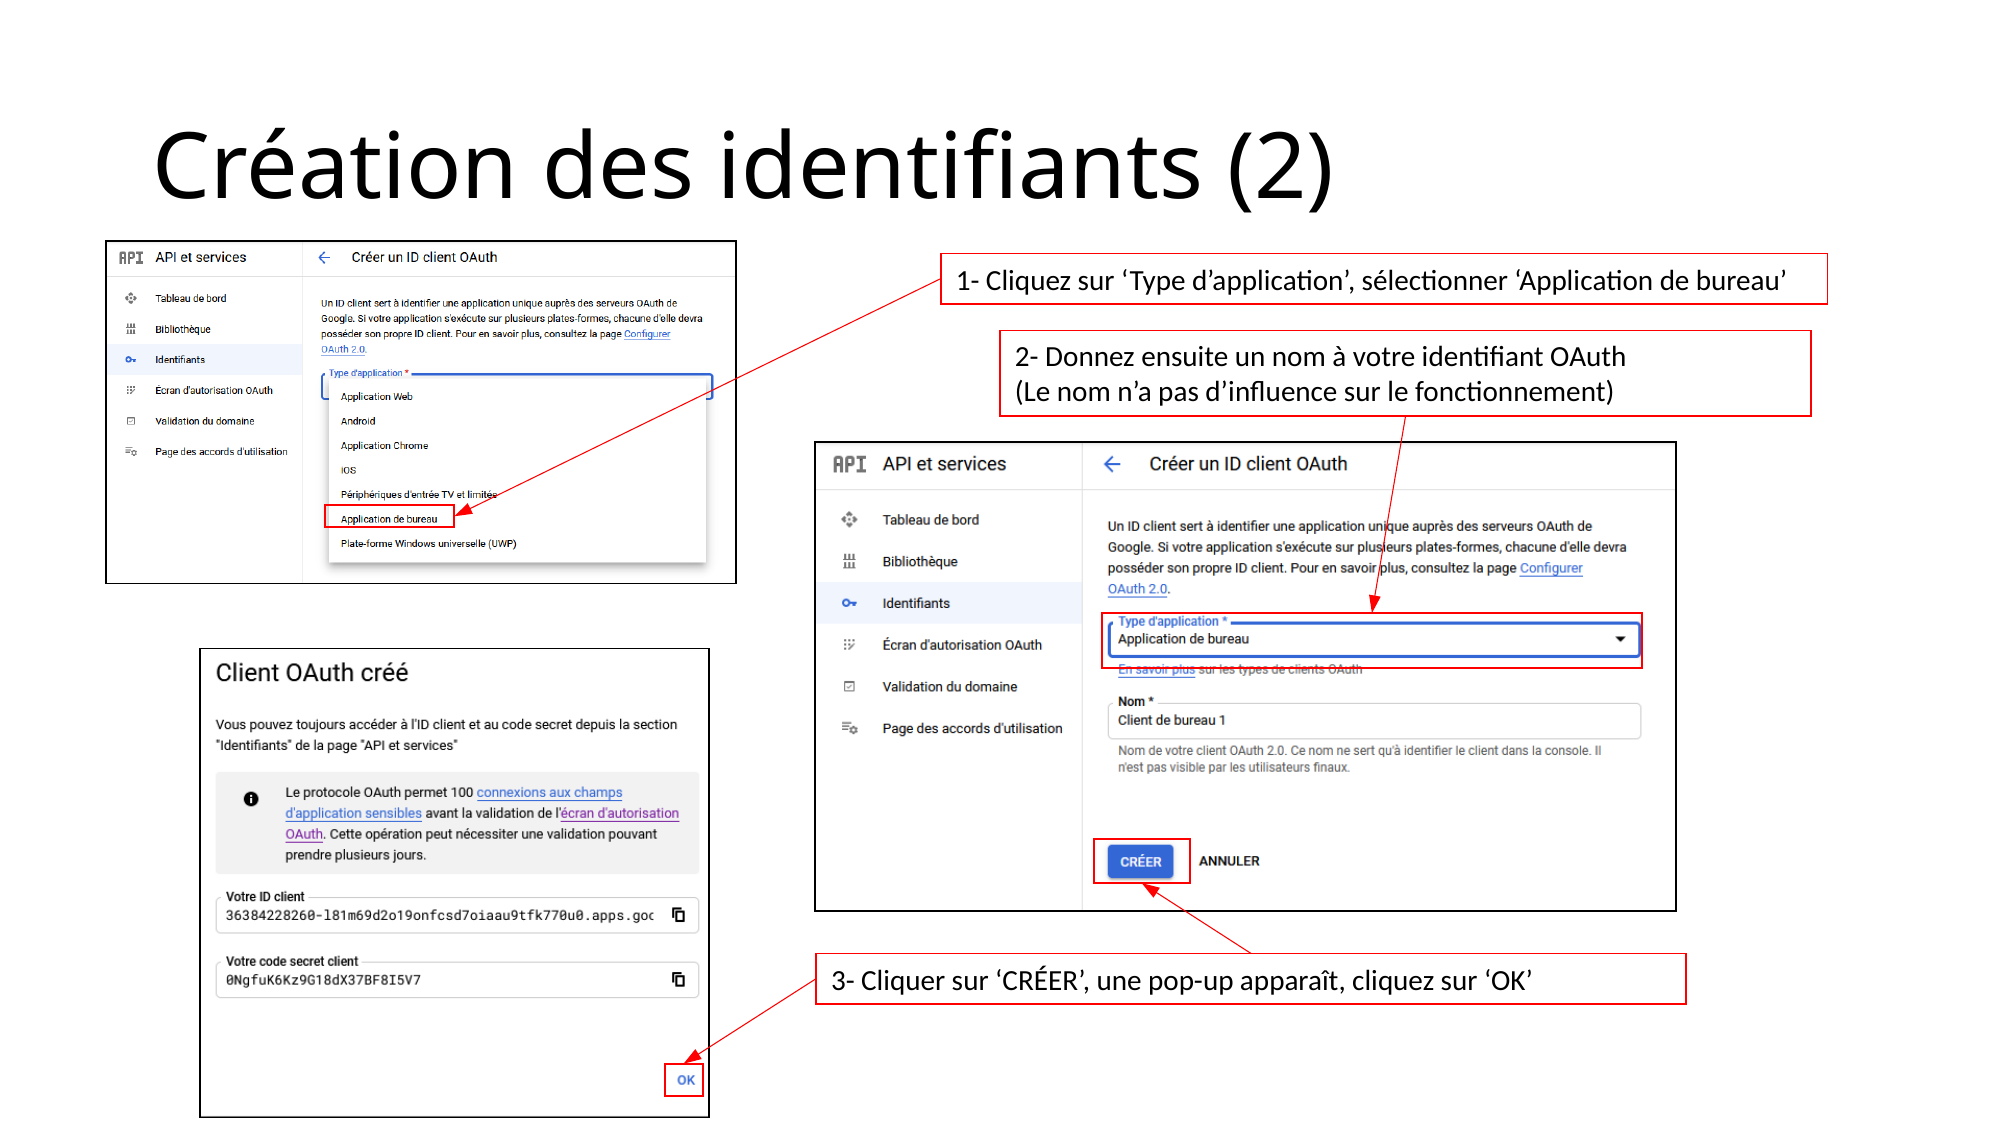

# Création des identifiants (2)
1- Cliquez sur ‘Type d’application’, sélectionner ‘Application de bureau’
2- Donnez ensuite un nom à votre identifiant OAuth
(Le nom n’a pas d’influence sur le fonctionnement)
3- Cliquer sur ‘CRÉER’, une pop-up apparaît, cliquez sur ‘OK’